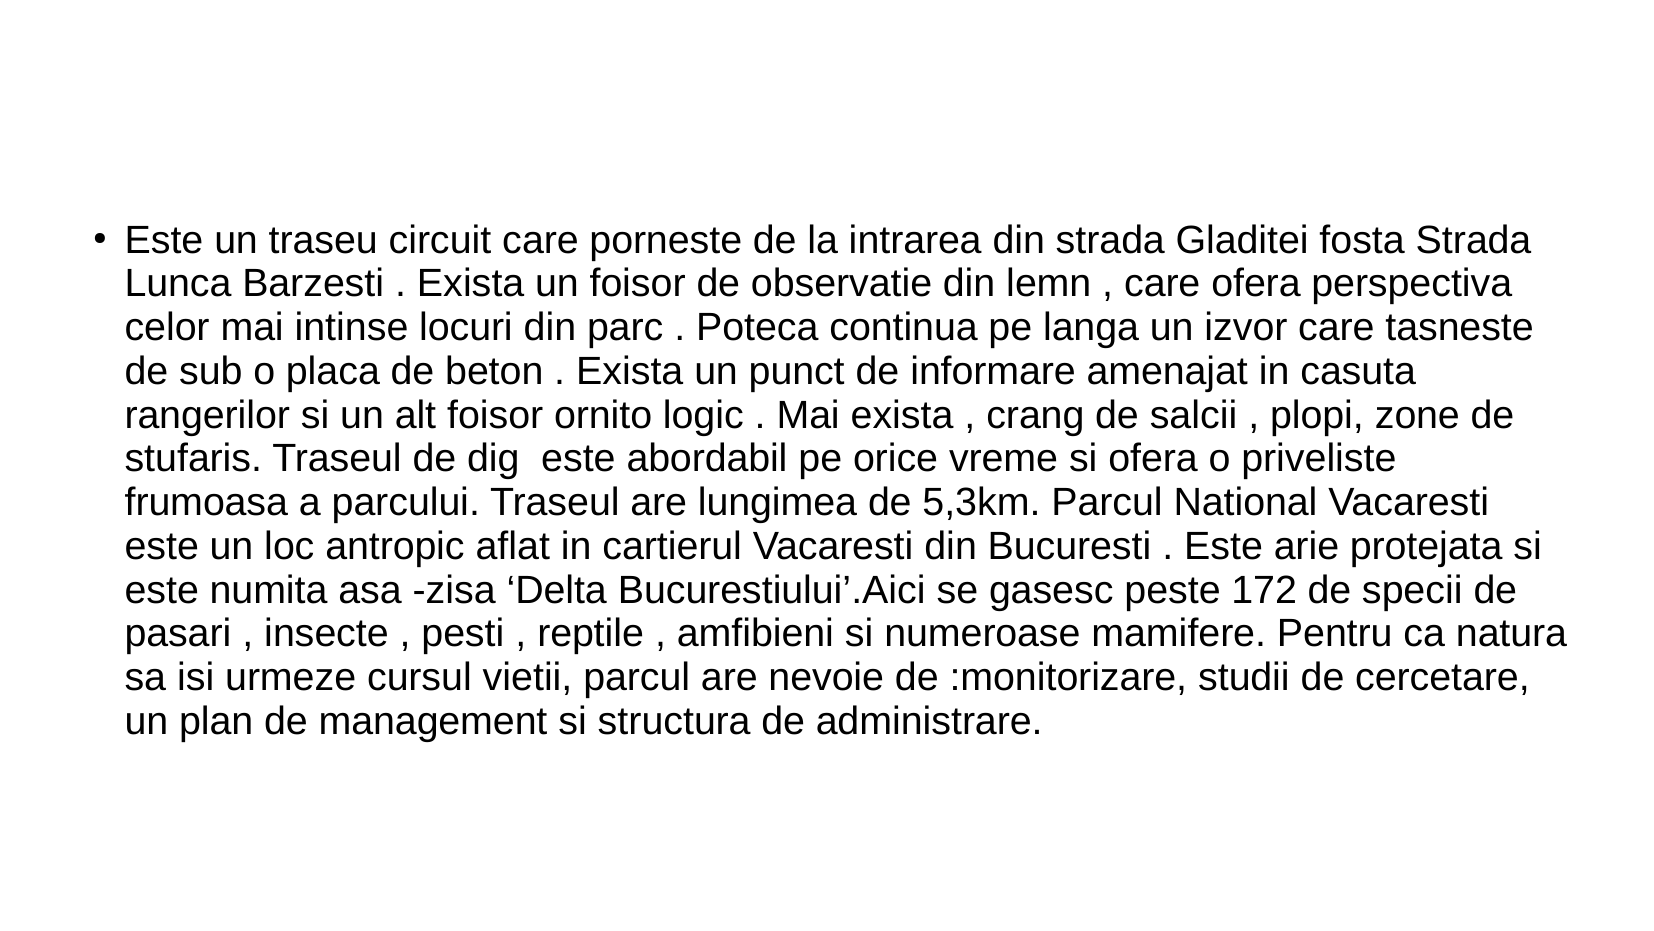

#
Este un traseu circuit care porneste de la intrarea din strada Gladitei fosta Strada Lunca Barzesti . Exista un foisor de observatie din lemn , care ofera perspectiva celor mai intinse locuri din parc . Poteca continua pe langa un izvor care tasneste de sub o placa de beton . Exista un punct de informare amenajat in casuta rangerilor si un alt foisor ornito logic . Mai exista , crang de salcii , plopi, zone de stufaris. Traseul de dig este abordabil pe orice vreme si ofera o priveliste frumoasa a parcului. Traseul are lungimea de 5,3km. Parcul National Vacaresti este un loc antropic aflat in cartierul Vacaresti din Bucuresti . Este arie protejata si este numita asa -zisa ‘Delta Bucurestiului’.Aici se gasesc peste 172 de specii de pasari , insecte , pesti , reptile , amfibieni si numeroase mamifere. Pentru ca natura sa isi urmeze cursul vietii, parcul are nevoie de :monitorizare, studii de cercetare, un plan de management si structura de administrare.